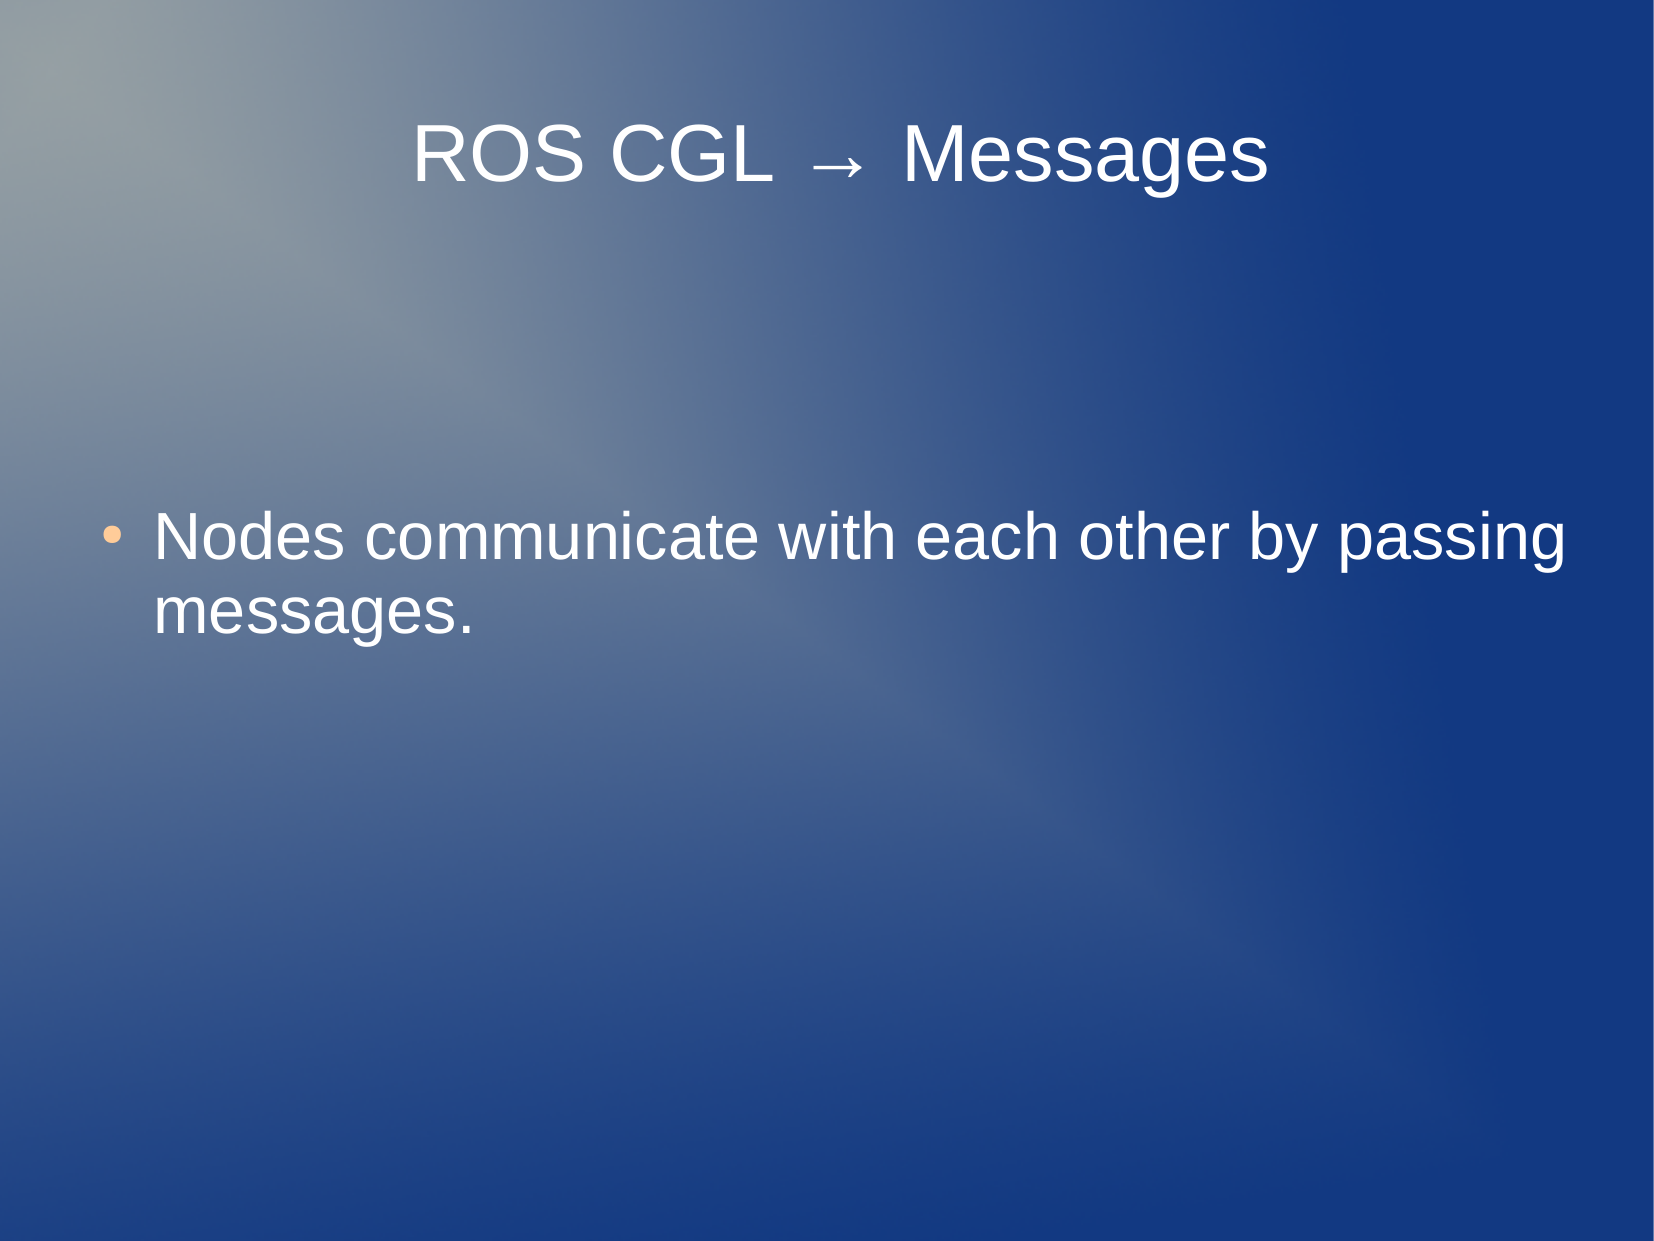

# ROS CGL → Messages
Nodes communicate with each other by passing messages.